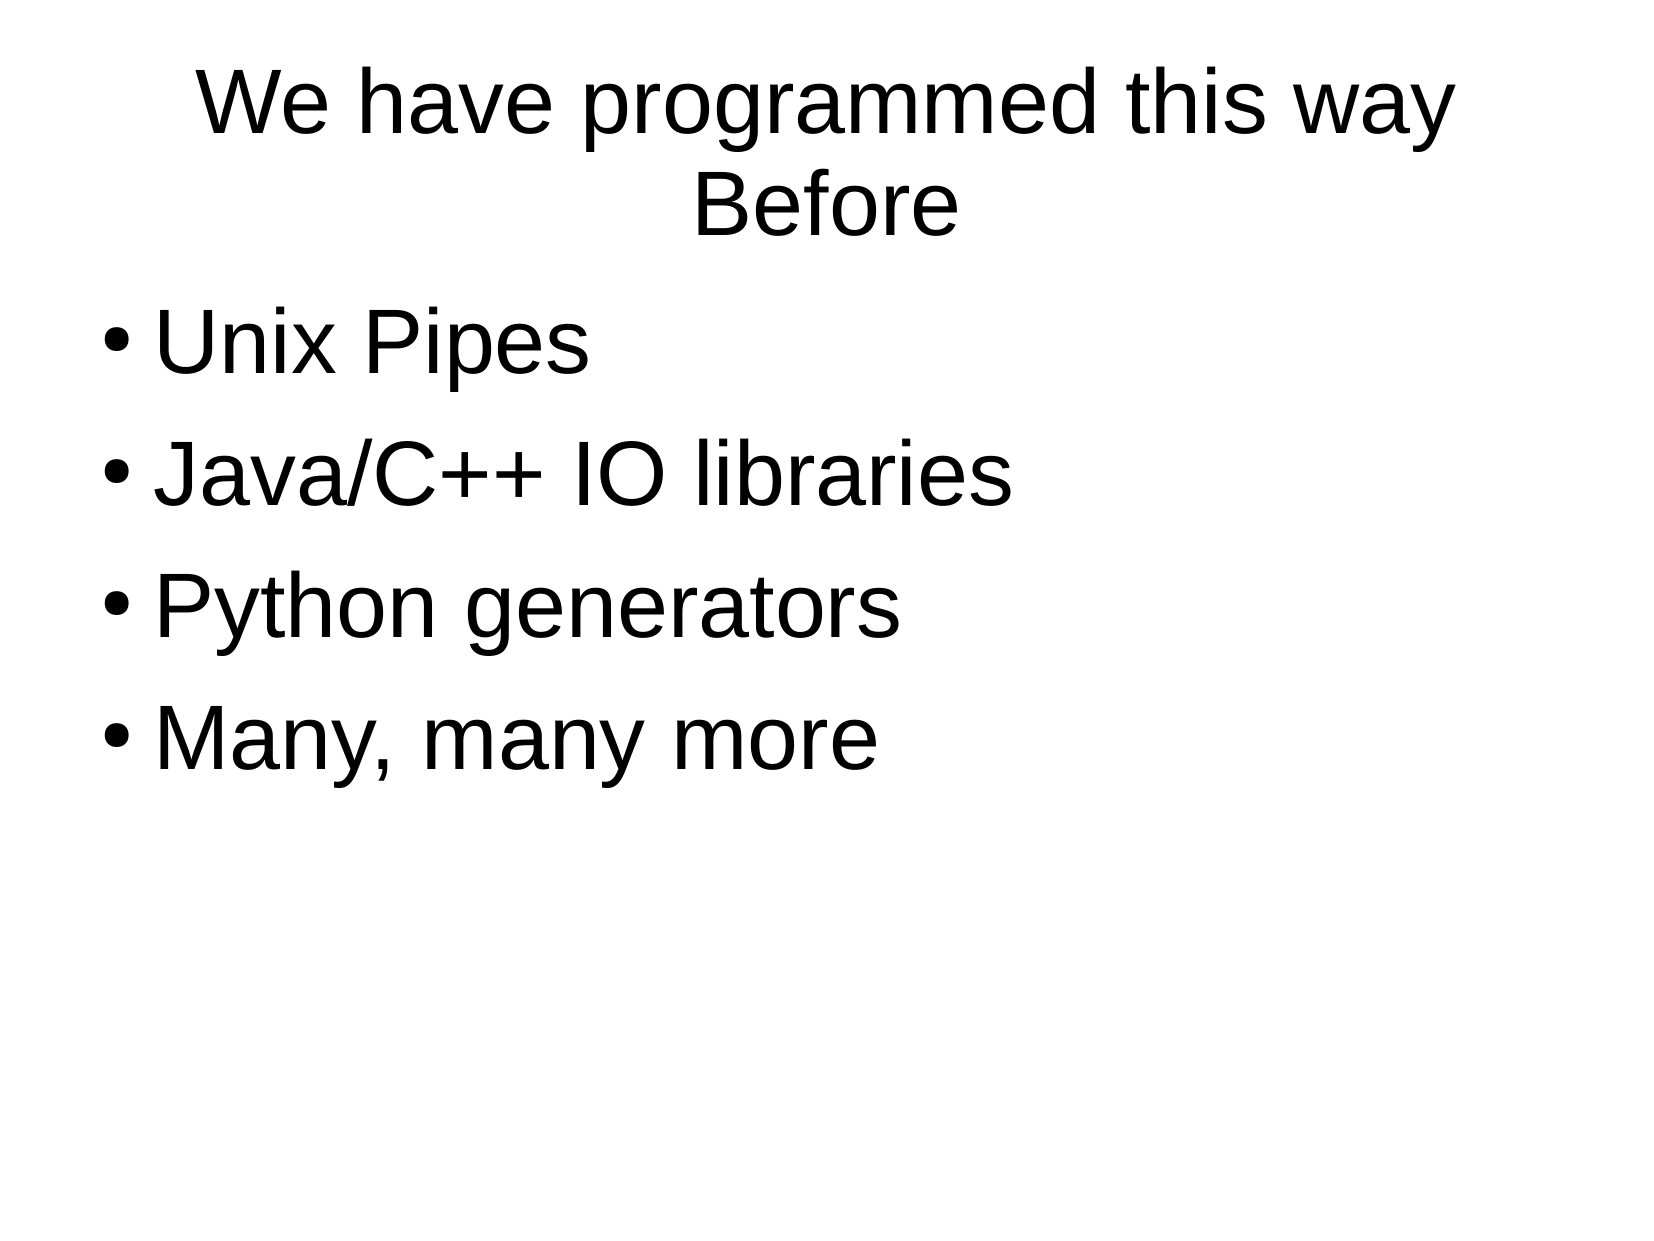

# We have programmed this way Before
Unix Pipes
Java/C++ IO libraries
Python generators
Many, many more